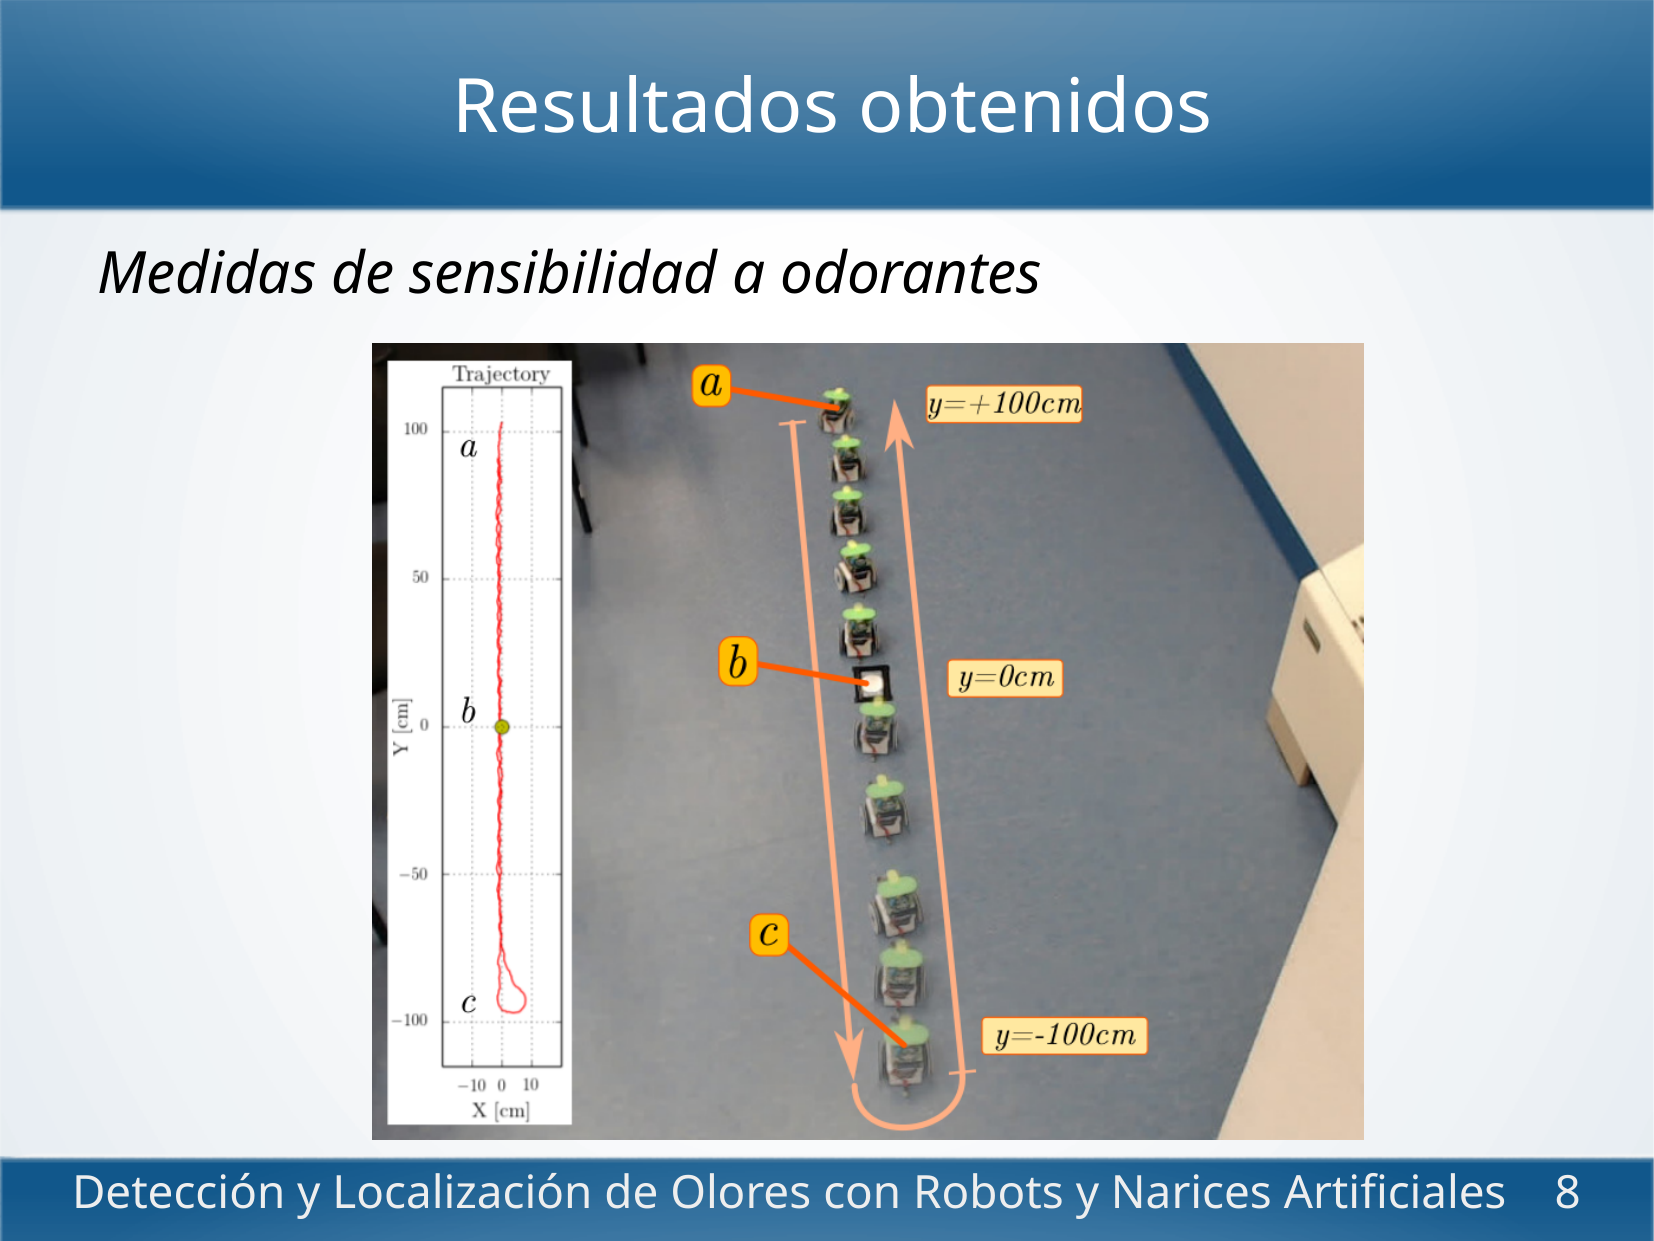

# Resultados obtenidos
Medidas de sensibilidad a odorantes
Detección y Localización de Olores con Robots y Narices Artificiales 8